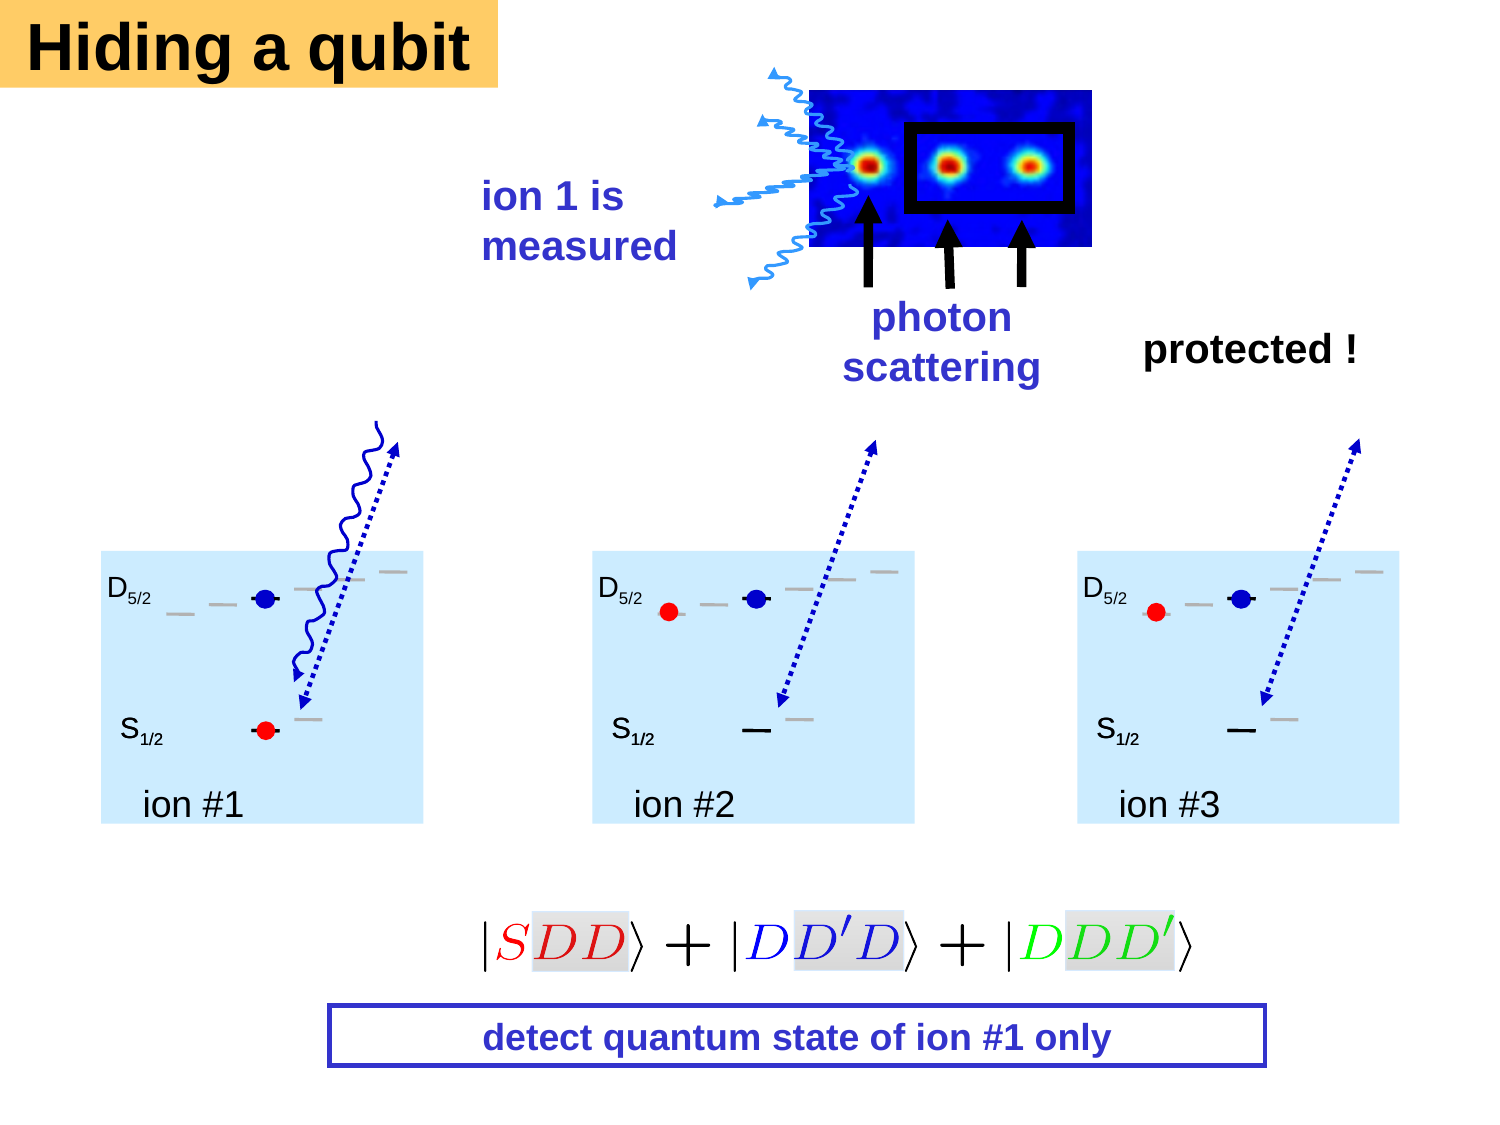

Hiding a qubit
ion 1 is
measured
photon
scattering
protected !
detect quantum state of ion #1 only
D5/2
D5/2
D5/2
S1/2
S1/2
S1/2
S1/2
S1/2
S1/2
ion #1
ion #2
ion #3